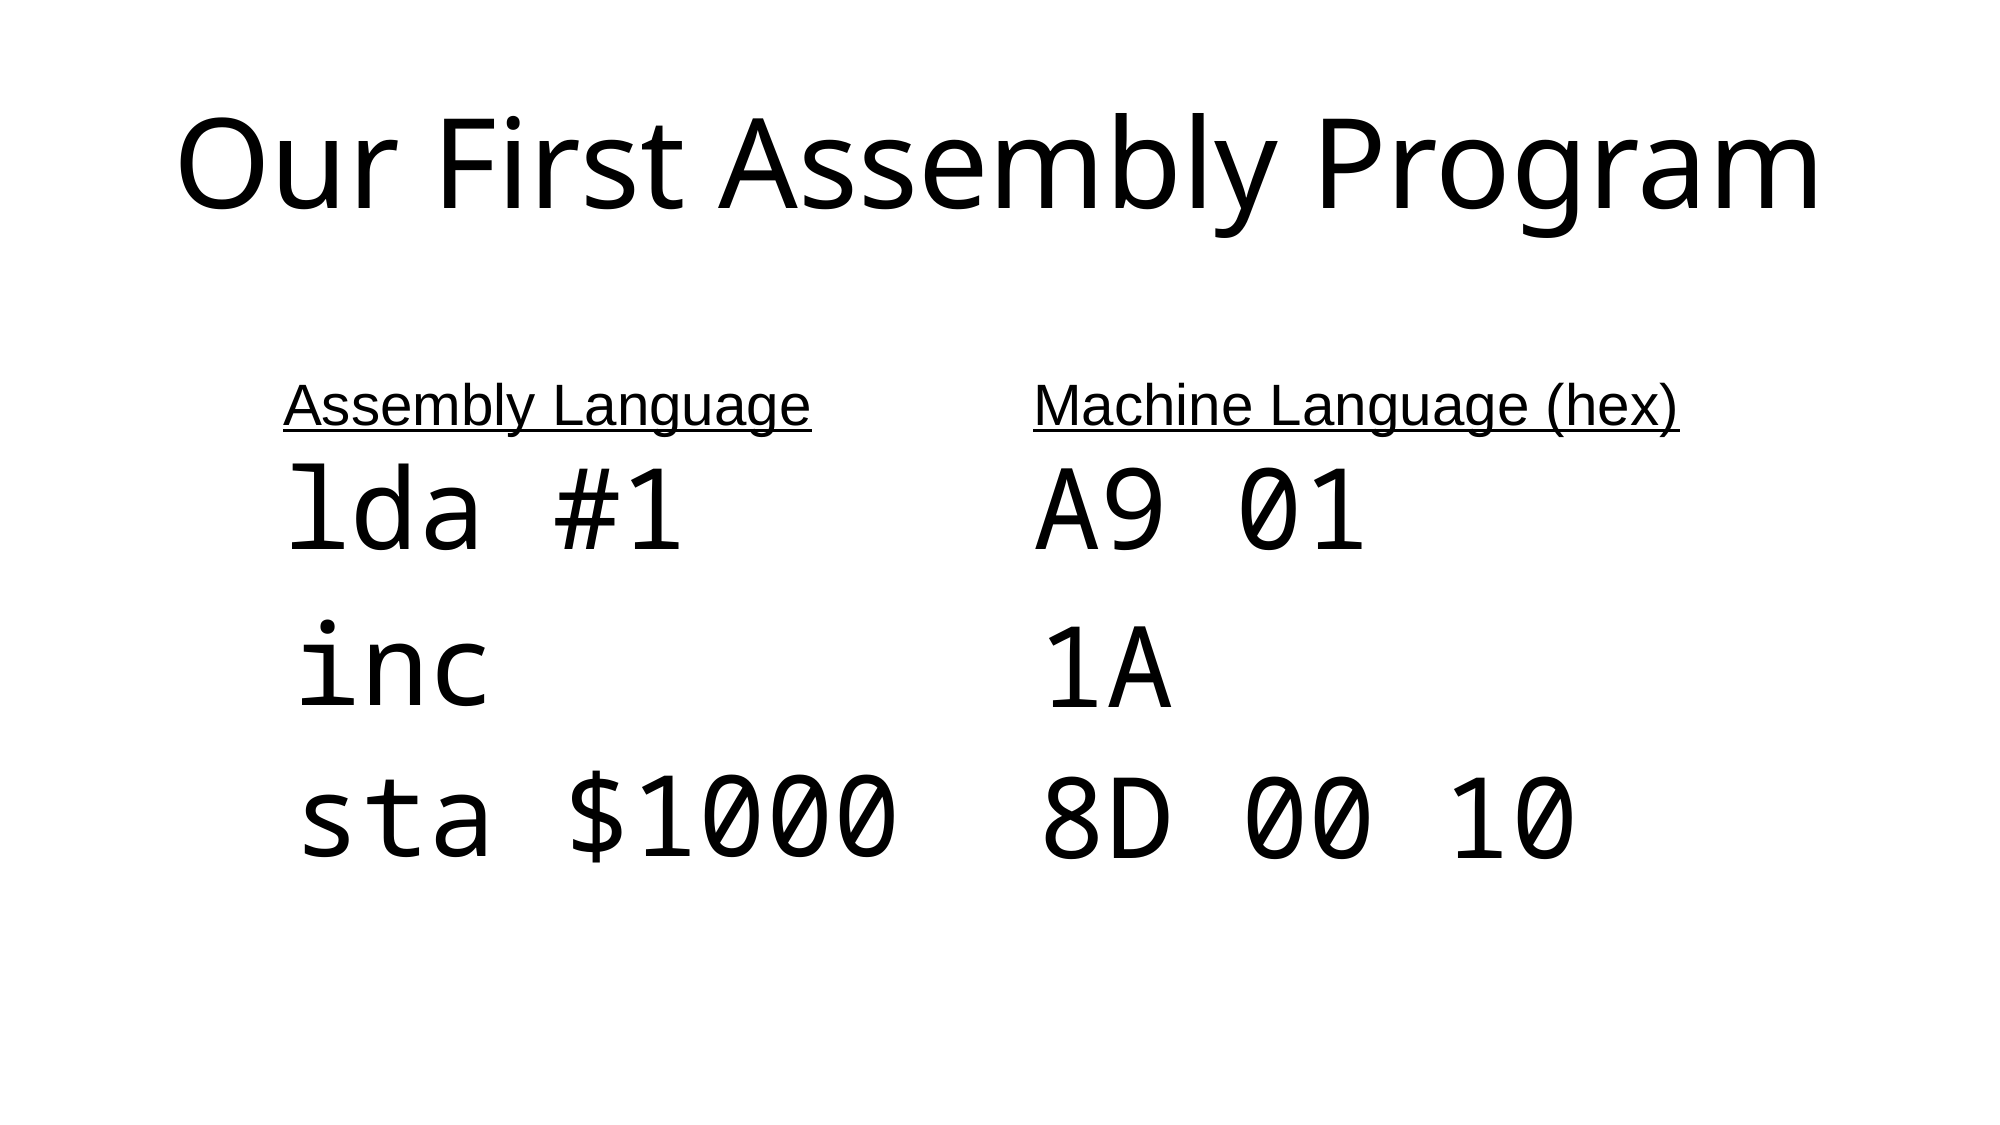

# Our First Assembly Program
Assembly Language			Machine Language (hex)
lda #1					A9 01
inc
1A
sta $1000
8D 00 10